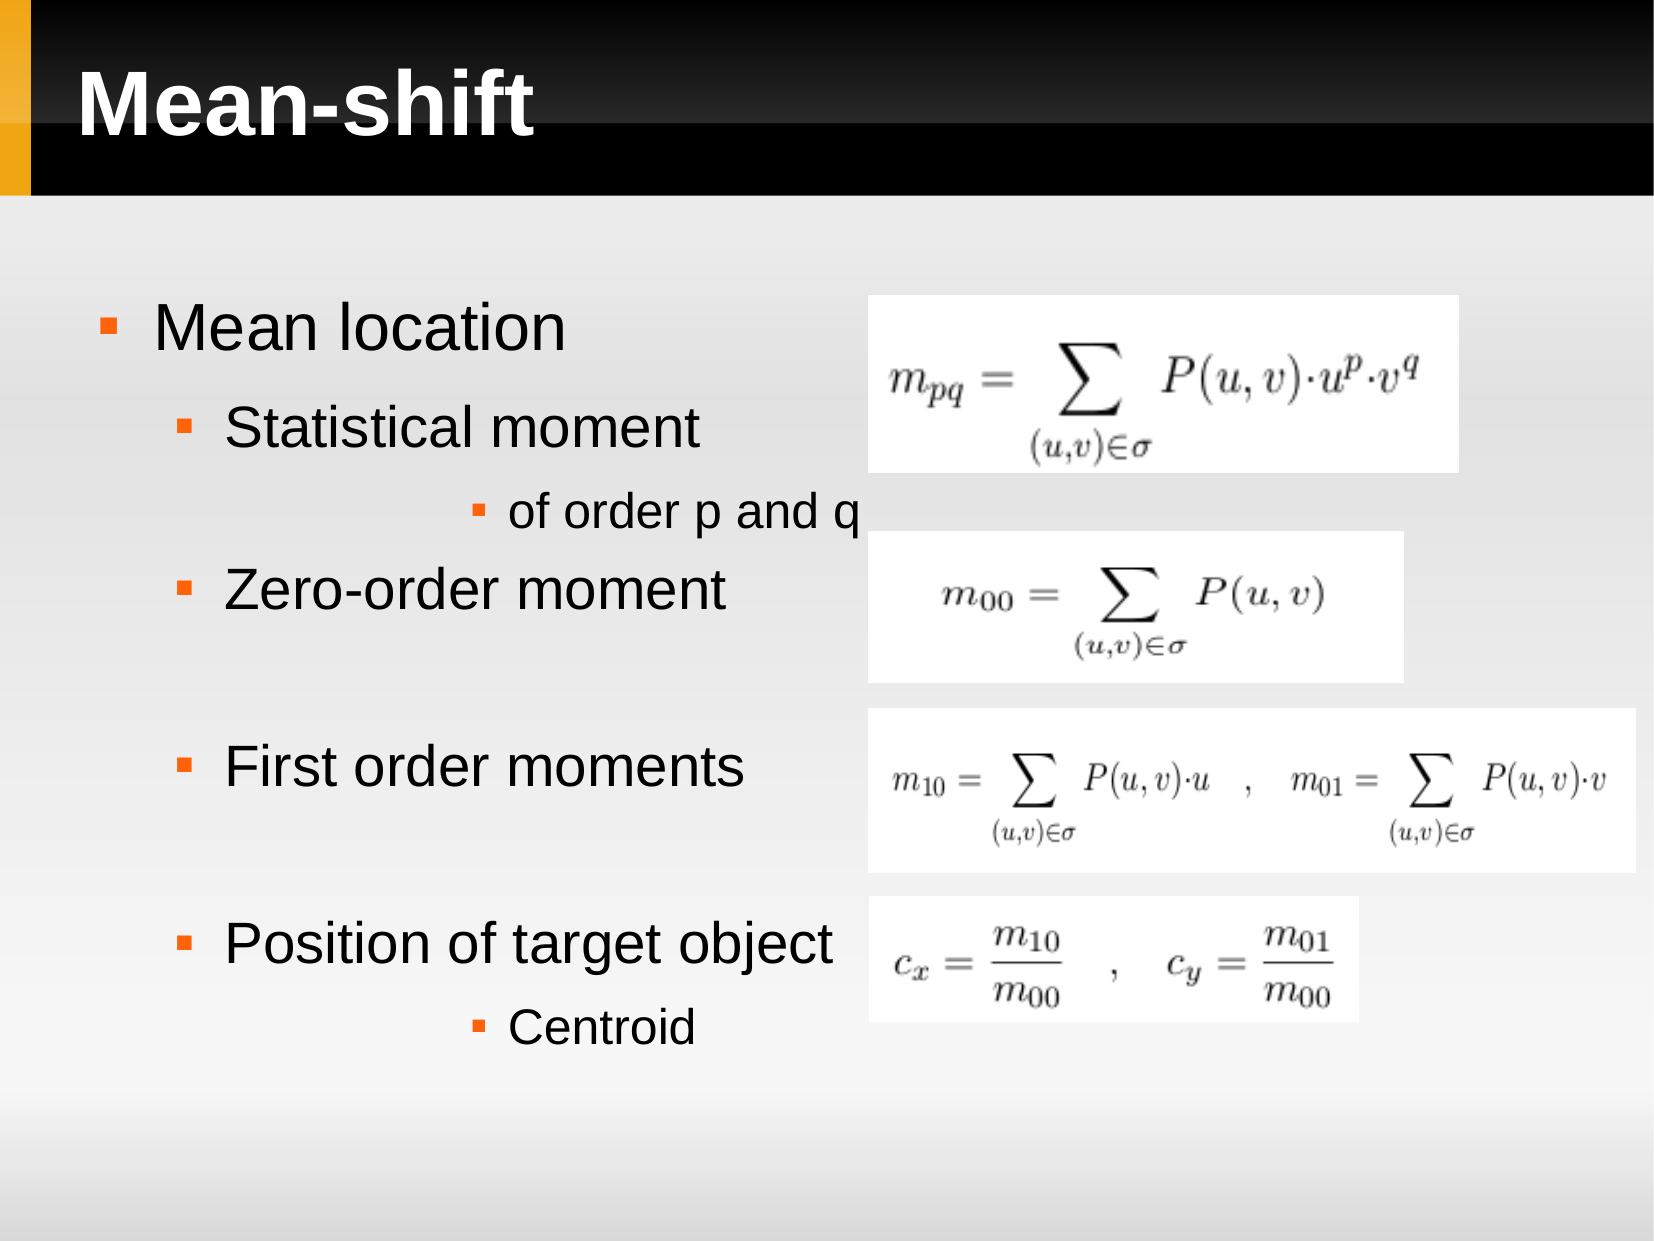

# Mean-shift
Mean location
Statistical moment
of order p and q
Zero-order moment
First order moments
Position of target object
Centroid